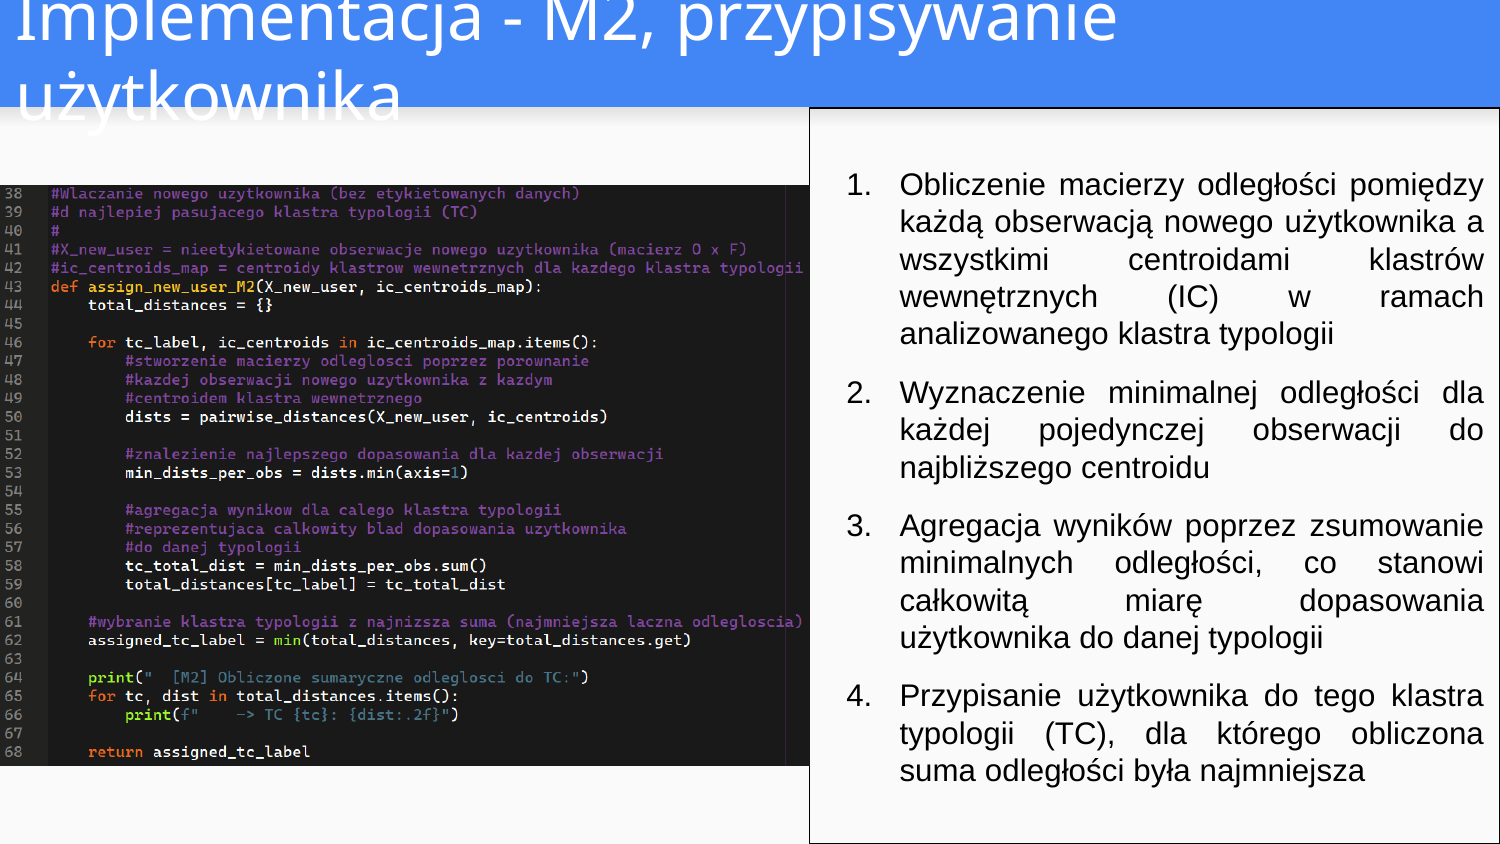

# Implementacja - M2, przypisywanie użytkownika
Obliczenie macierzy odległości pomiędzy każdą obserwacją nowego użytkownika a wszystkimi centroidami klastrów wewnętrznych (IC) w ramach analizowanego klastra typologii
Wyznaczenie minimalnej odległości dla każdej pojedynczej obserwacji do najbliższego centroidu
Agregacja wyników poprzez zsumowanie minimalnych odległości, co stanowi całkowitą miarę dopasowania użytkownika do danej typologii
Przypisanie użytkownika do tego klastra typologii (TC), dla którego obliczona suma odległości była najmniejsza